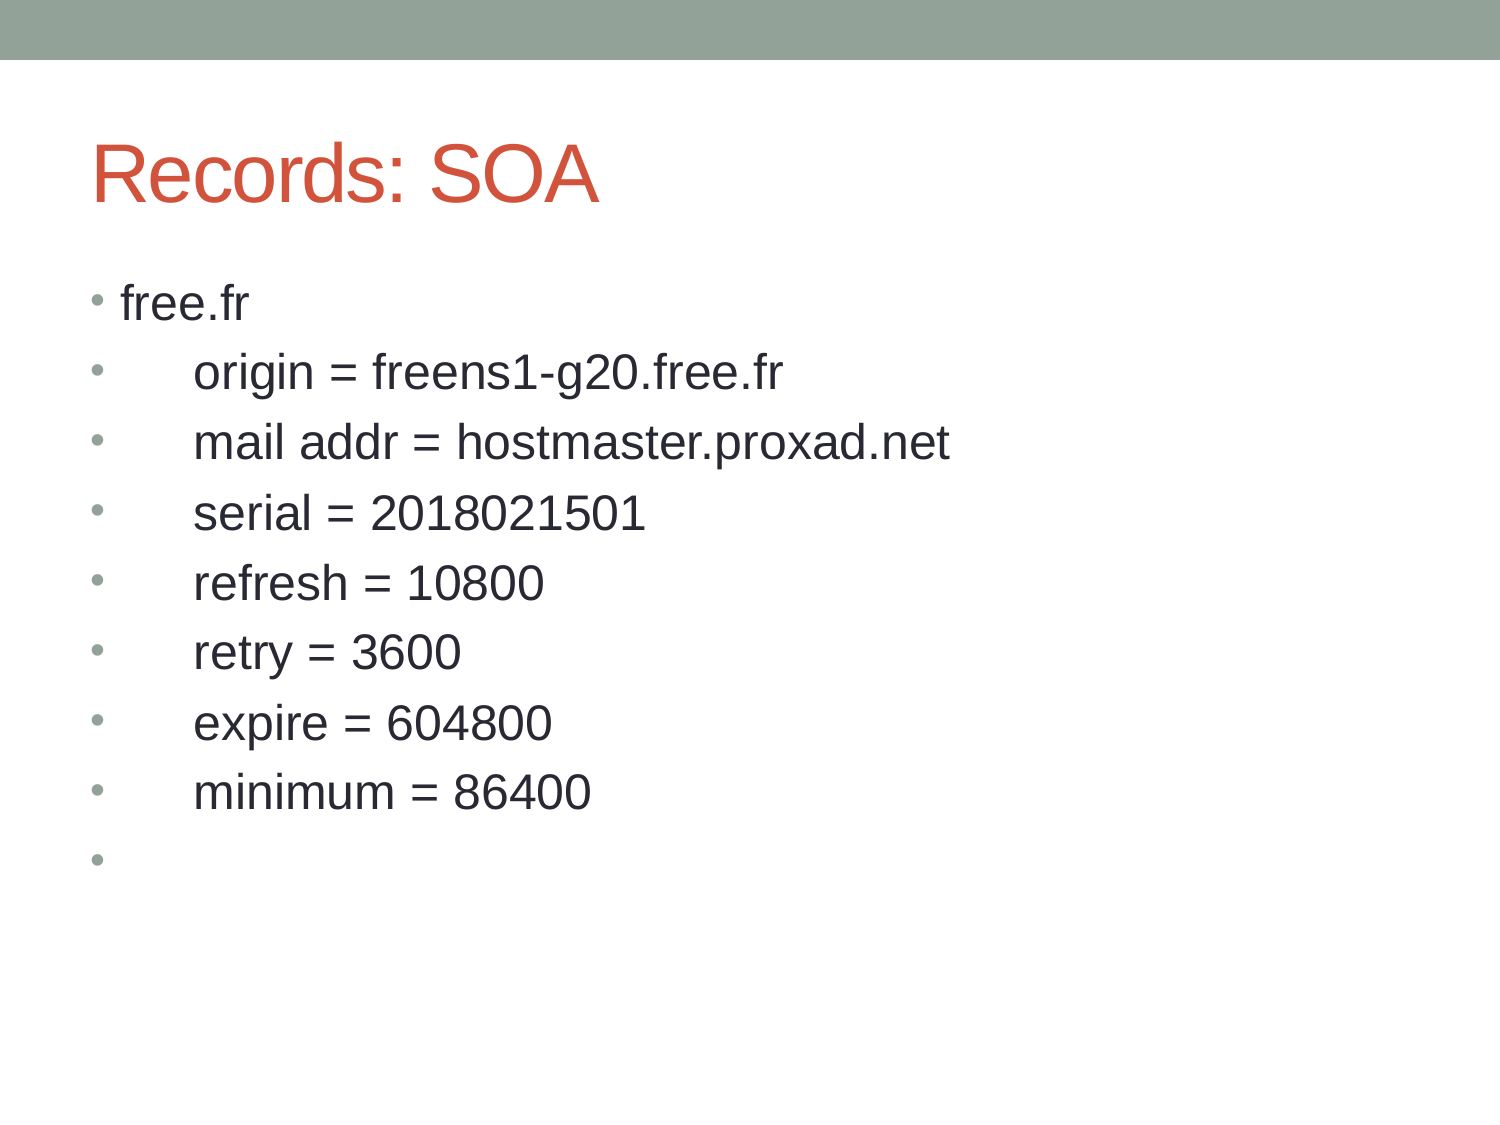

# Records: SOA
free.fr
	origin = freens1-g20.free.fr
	mail addr = hostmaster.proxad.net
	serial = 2018021501
	refresh = 10800
	retry = 3600
	expire = 604800
	minimum = 86400